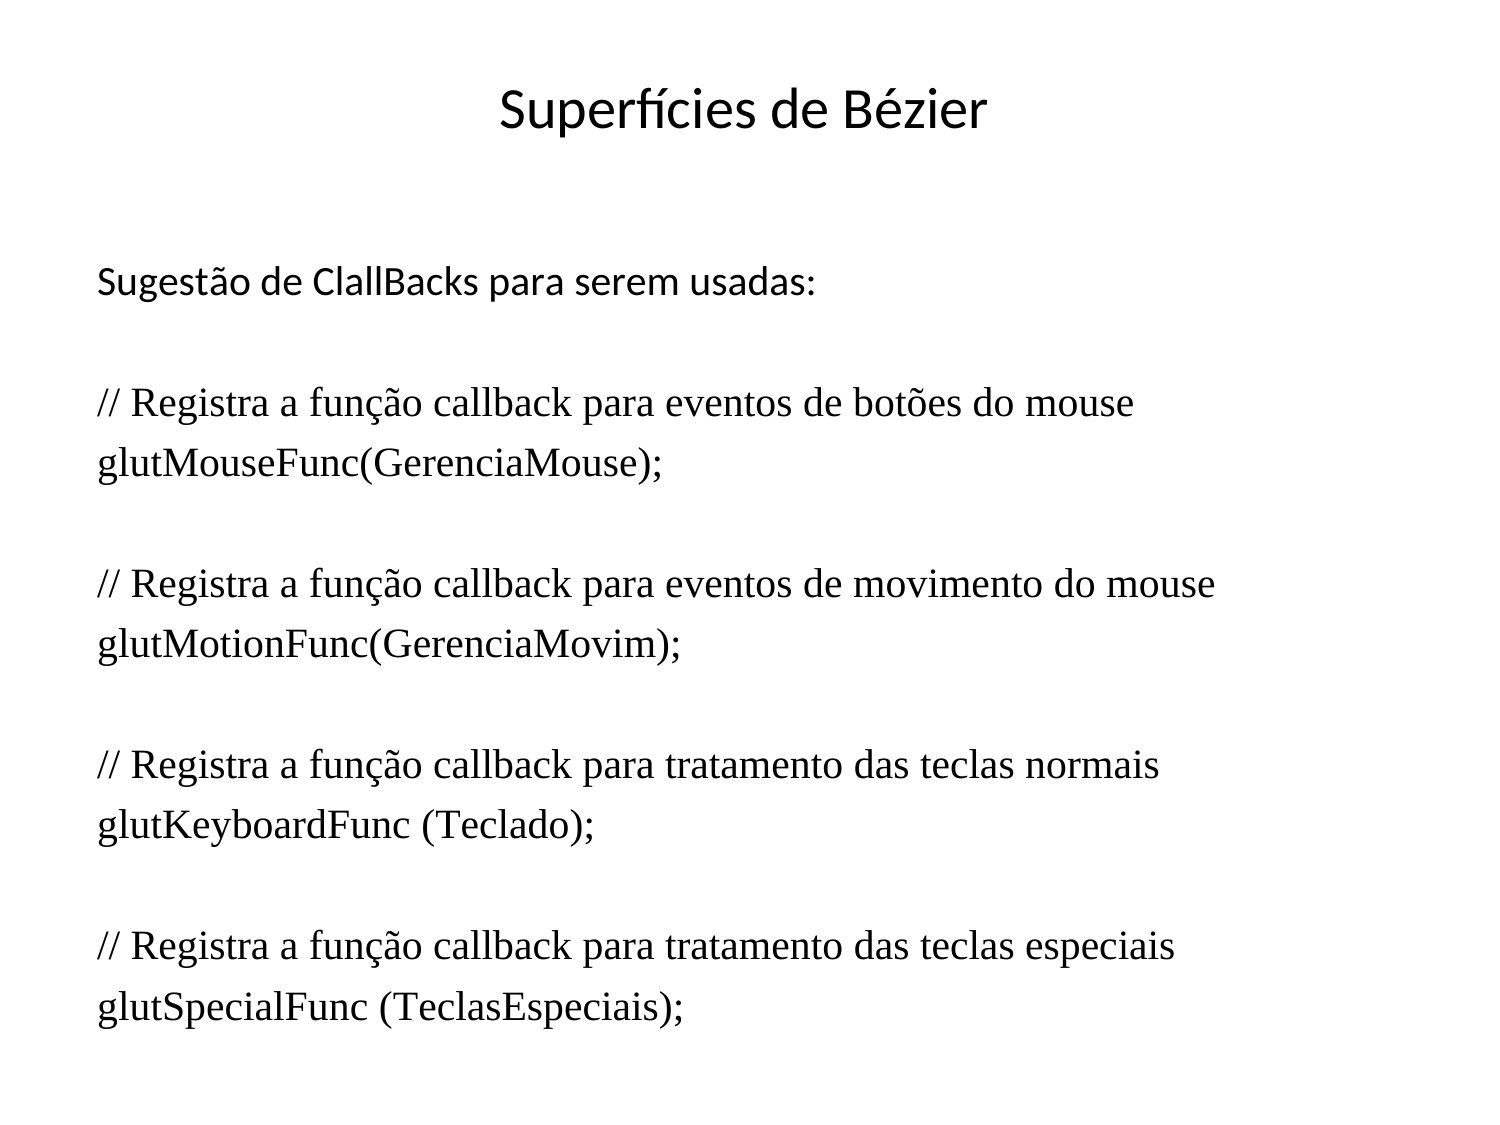

# Superfícies de Bézier
Sugestão de ClallBacks para serem usadas:
// Registra a função callback para eventos de botões do mouse
glutMouseFunc(GerenciaMouse);
// Registra a função callback para eventos de movimento do mouse
glutMotionFunc(GerenciaMovim);
// Registra a função callback para tratamento das teclas normais
glutKeyboardFunc (Teclado);
// Registra a função callback para tratamento das teclas especiais
glutSpecialFunc (TeclasEspeciais);